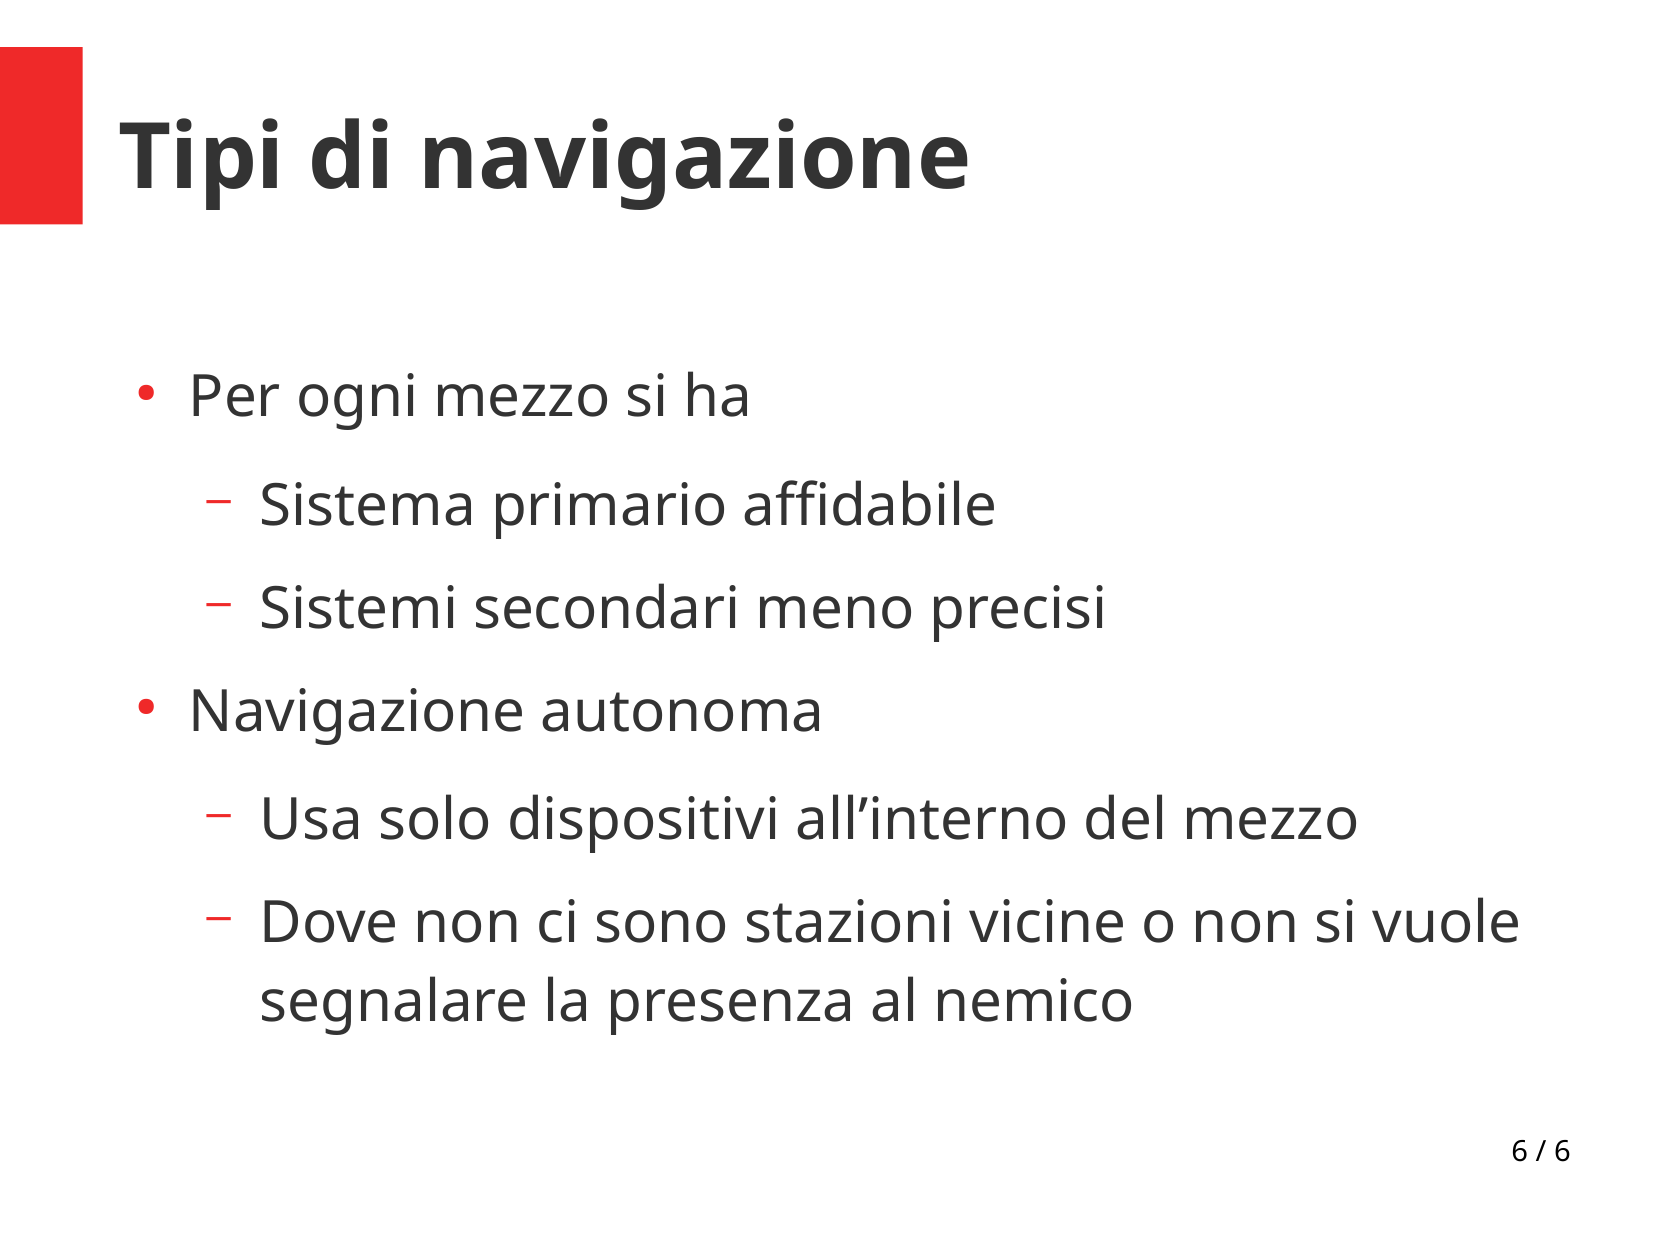

# Tipi di navigazione
Per ogni mezzo si ha
Sistema primario affidabile
Sistemi secondari meno precisi
Navigazione autonoma
Usa solo dispositivi all’interno del mezzo
Dove non ci sono stazioni vicine o non si vuole segnalare la presenza al nemico
6